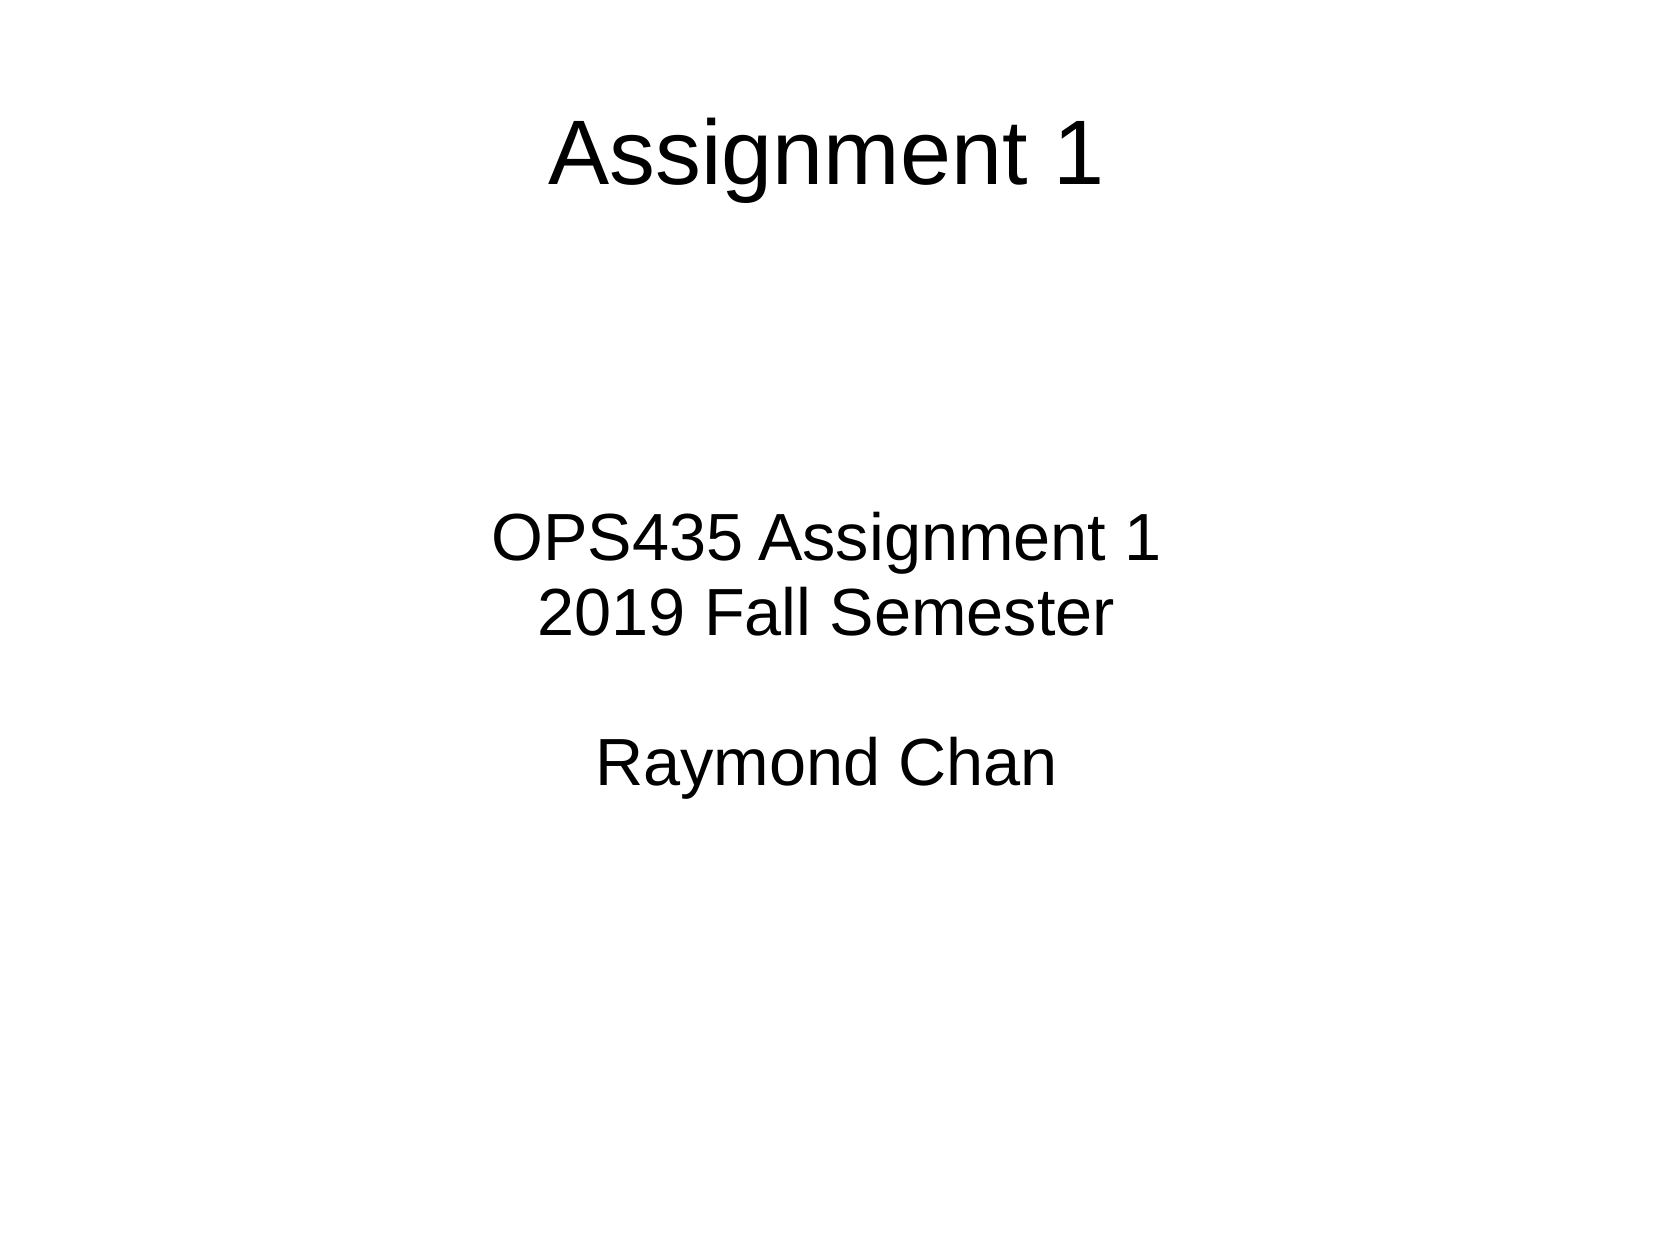

# Assignment 1
OPS435 Assignment 1
2019 Fall Semester
Raymond Chan